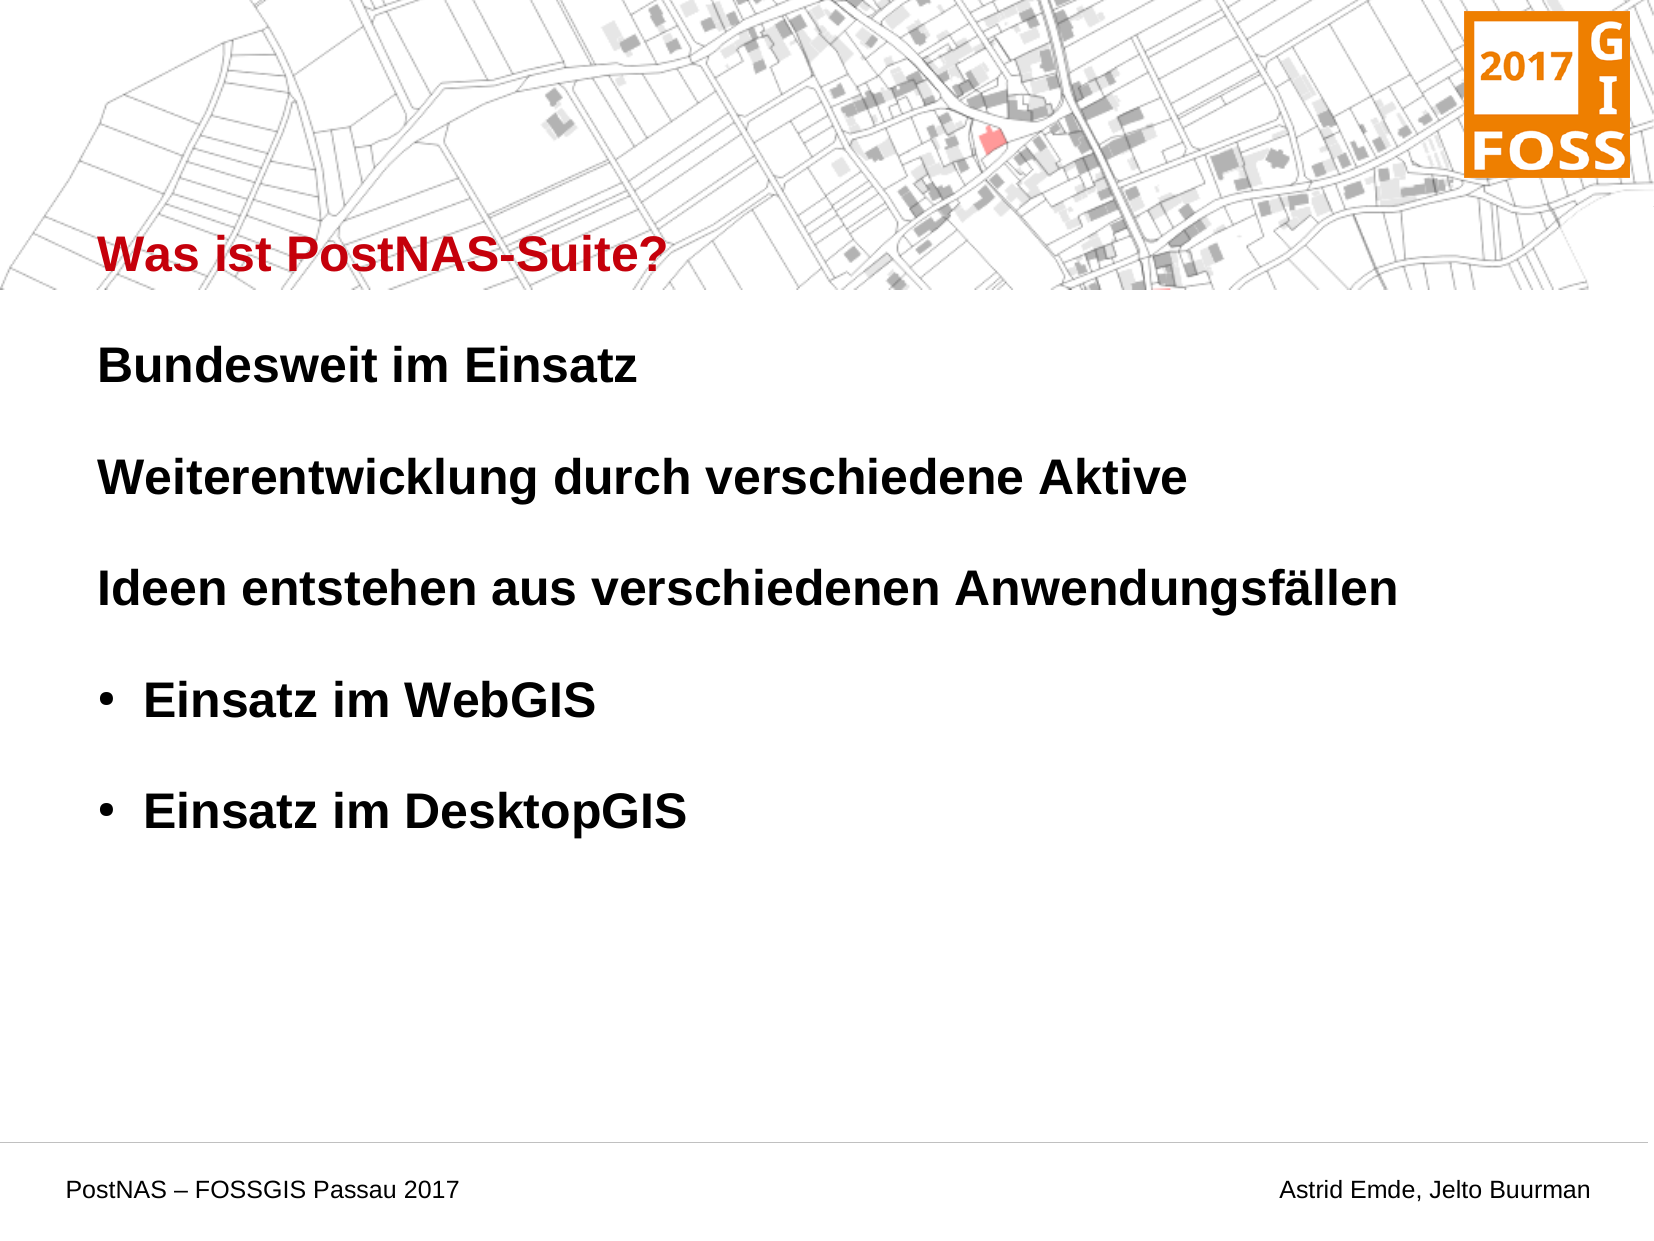

Was ist PostNAS-Suite?
Bundesweit im Einsatz
Weiterentwicklung durch verschiedene Aktive
Ideen entstehen aus verschiedenen Anwendungsfällen
 Einsatz im WebGIS
 Einsatz im DesktopGIS